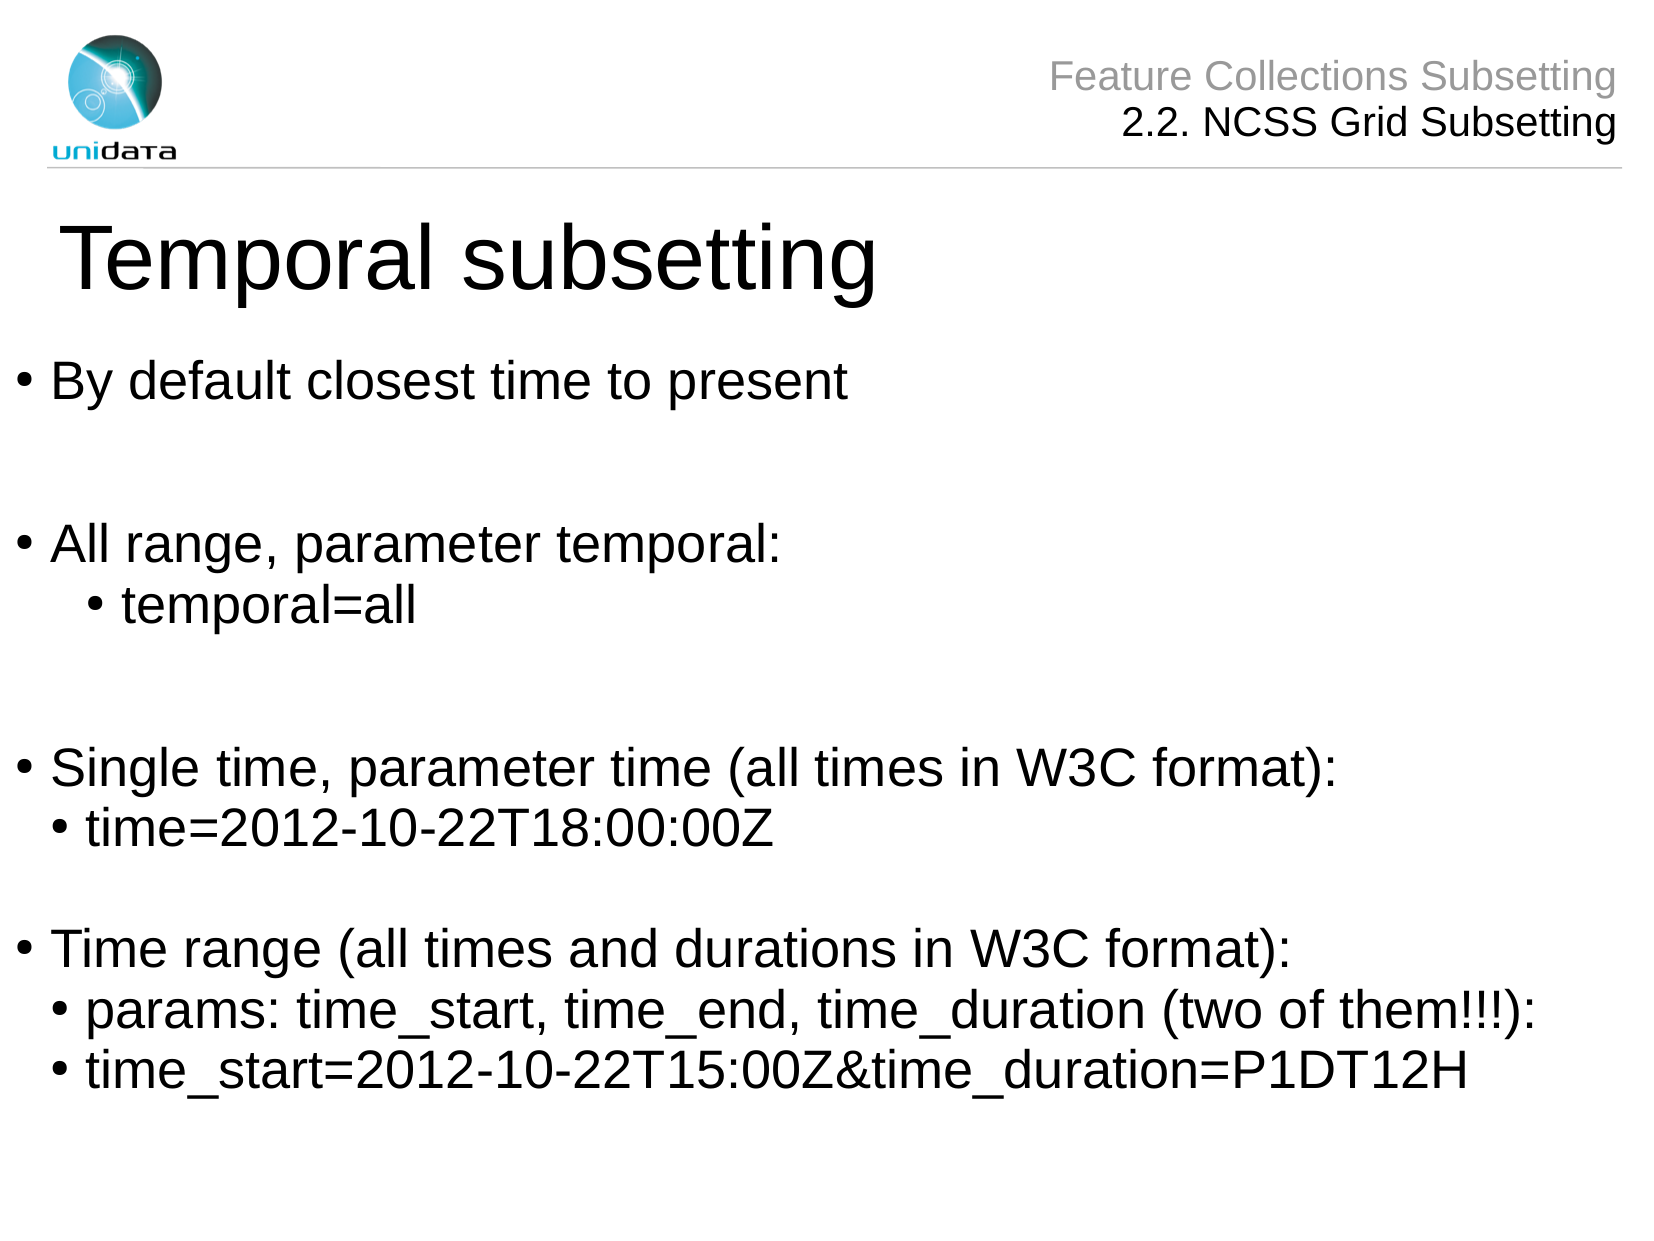

Feature Collections Subsetting
2.2. NCSS Grid Subsetting
# Temporal subsetting
By default closest time to present
All range, parameter temporal:
temporal=all
Single time, parameter time (all times in W3C format):
time=2012-10-22T18:00:00Z
Time range (all times and durations in W3C format):
params: time_start, time_end, time_duration (two of them!!!):
time_start=2012-10-22T15:00Z&time_duration=P1DT12H